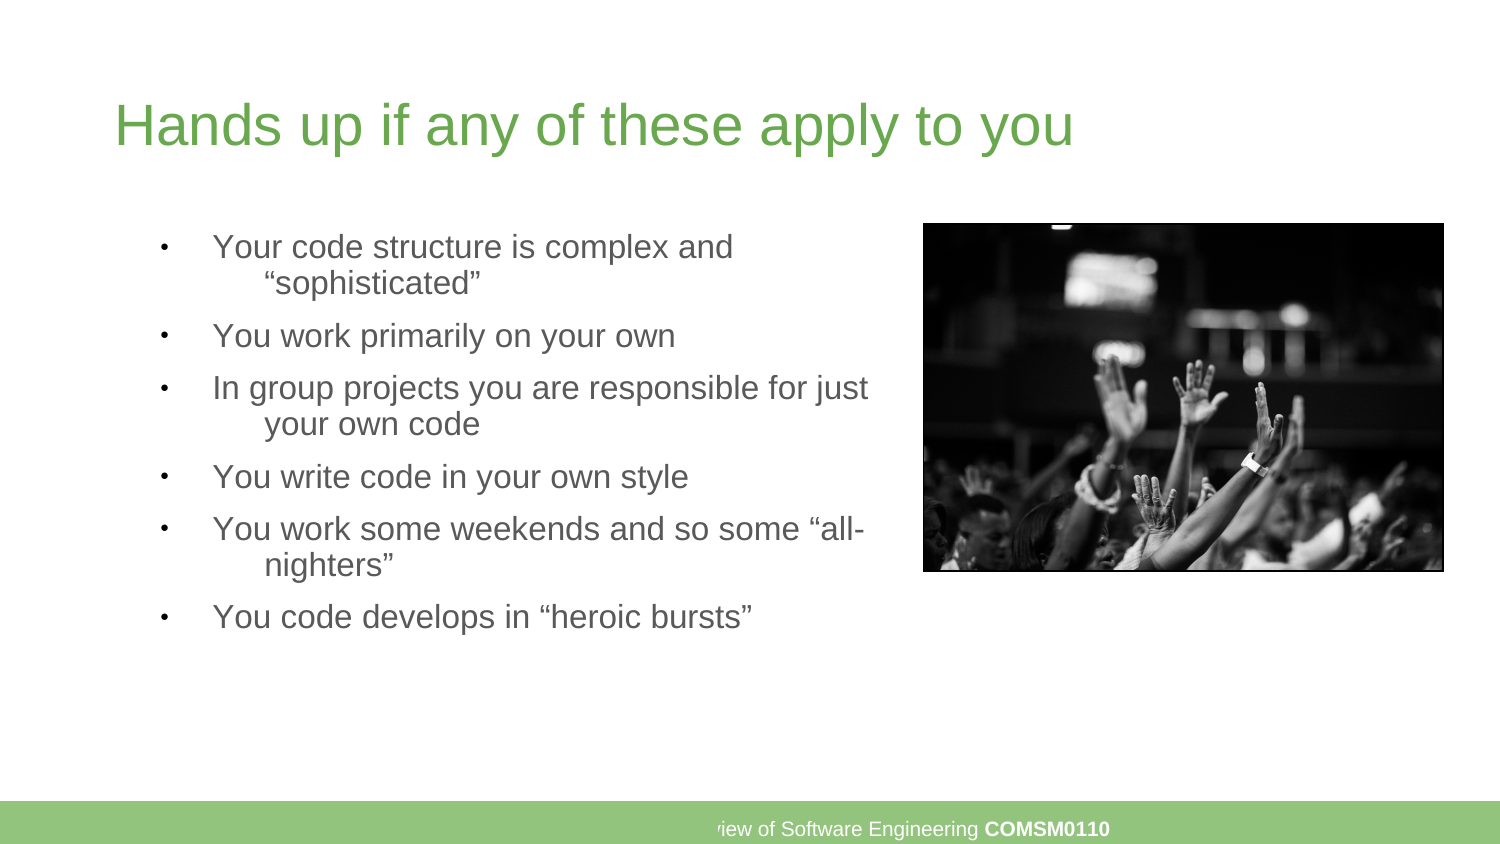

# Hands up if any of these apply to you
Your code structure is complex and “sophisticated”
You work primarily on your own
In group projects you are responsible for just your own code
You write code in your own style
You work some weekends and so some “all-nighters”
You code develops in “heroic bursts”